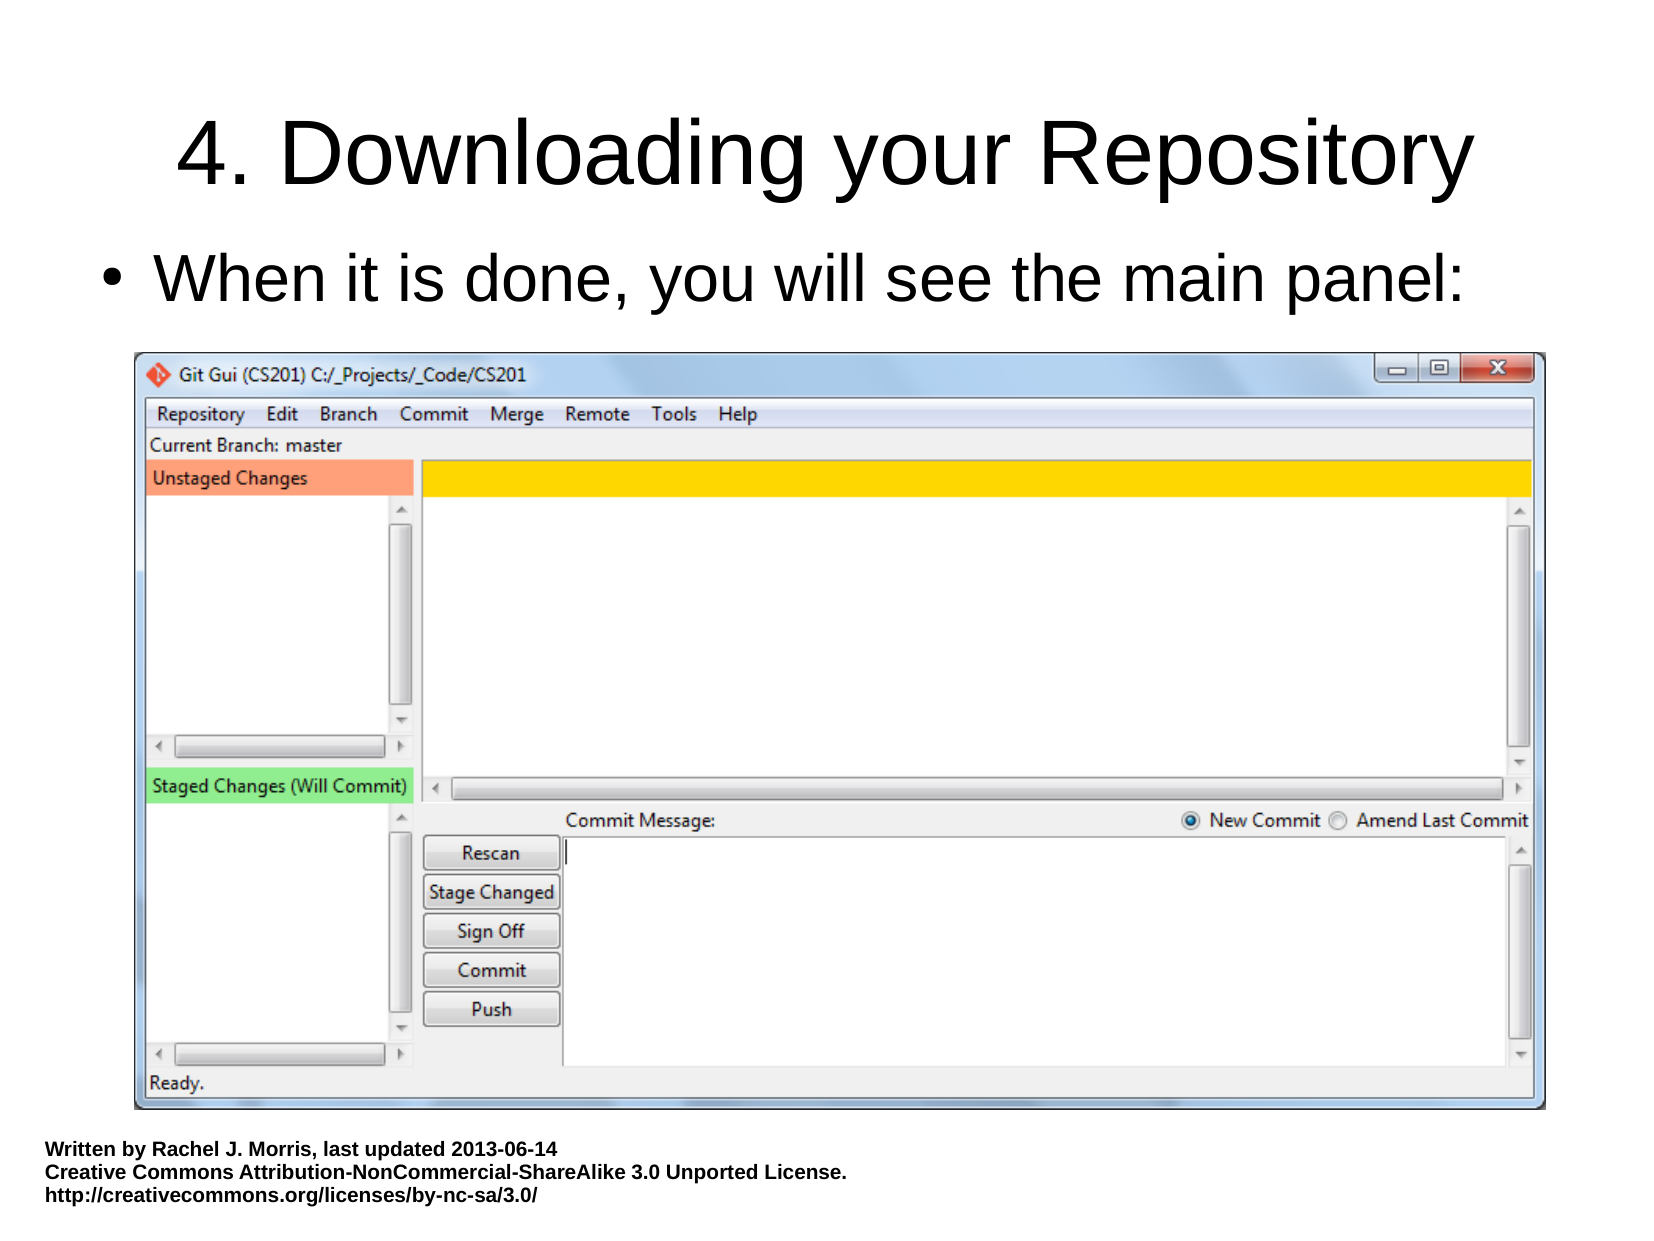

# 4. Downloading your Repository
When it is done, you will see the main panel: